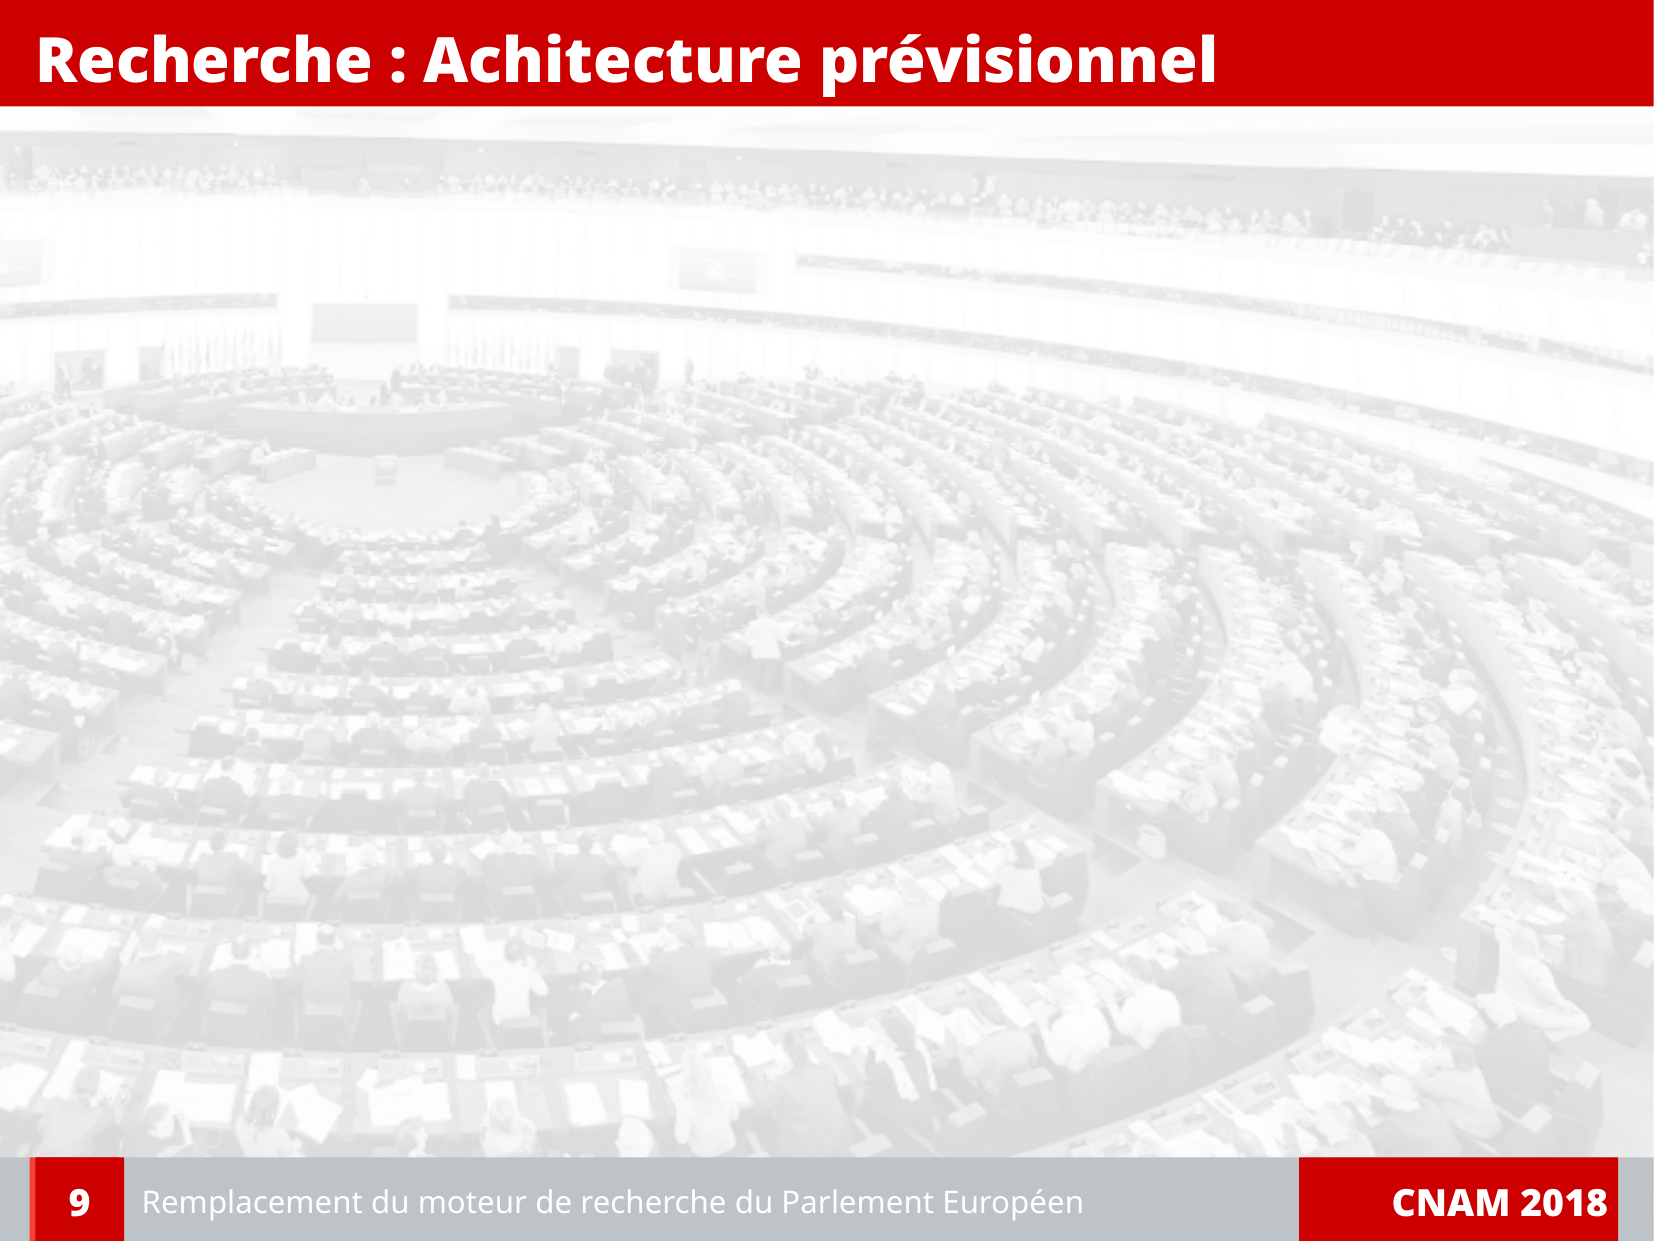

# Recherche : Achitecture prévisionnel
9
Remplacement du moteur de recherche du Parlement Européen